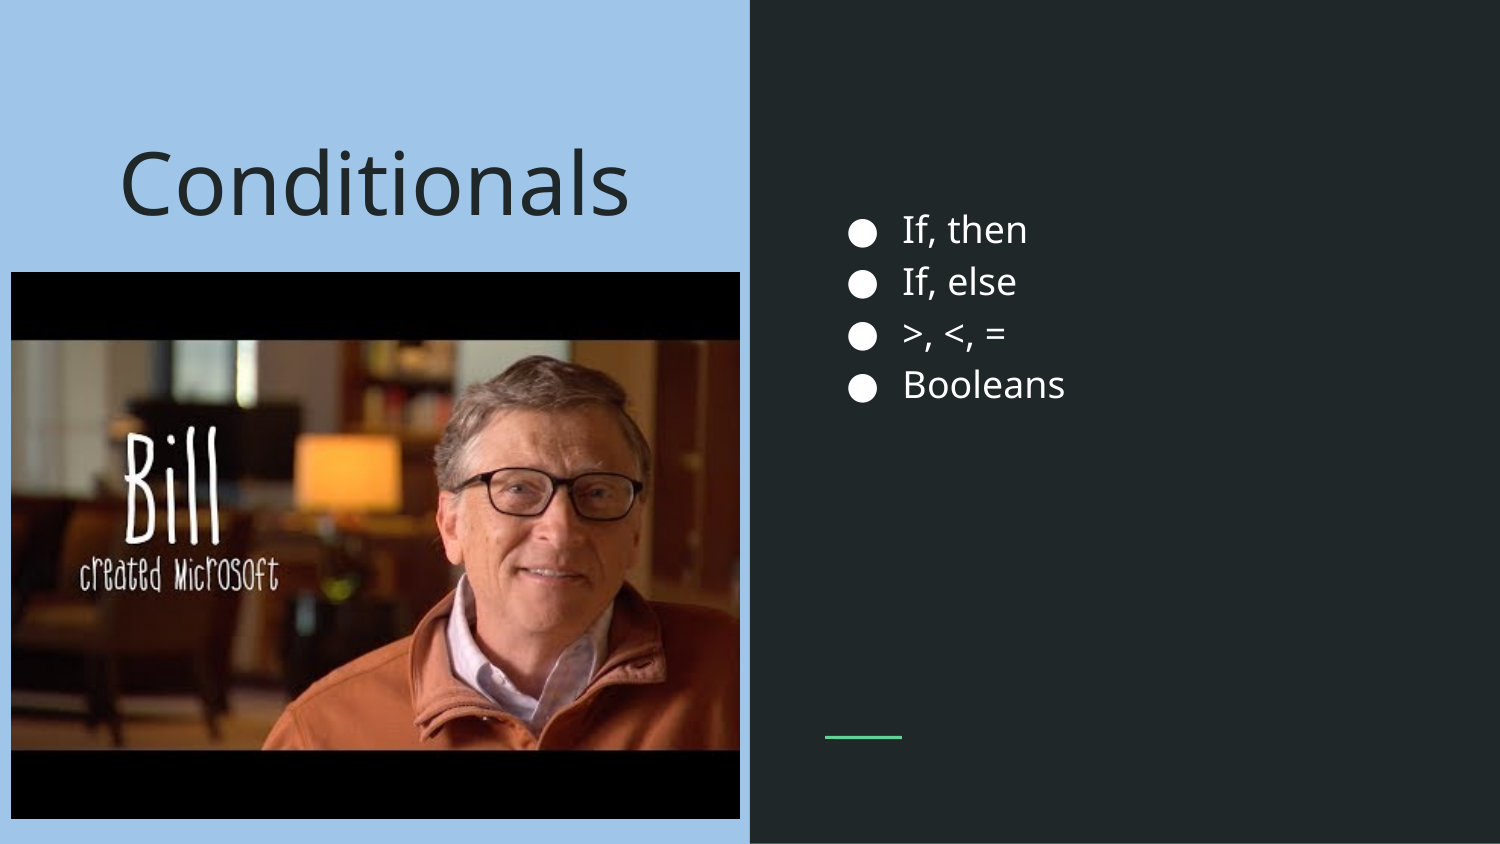

# Conditionals
If, then
If, else
>, <, =
Booleans